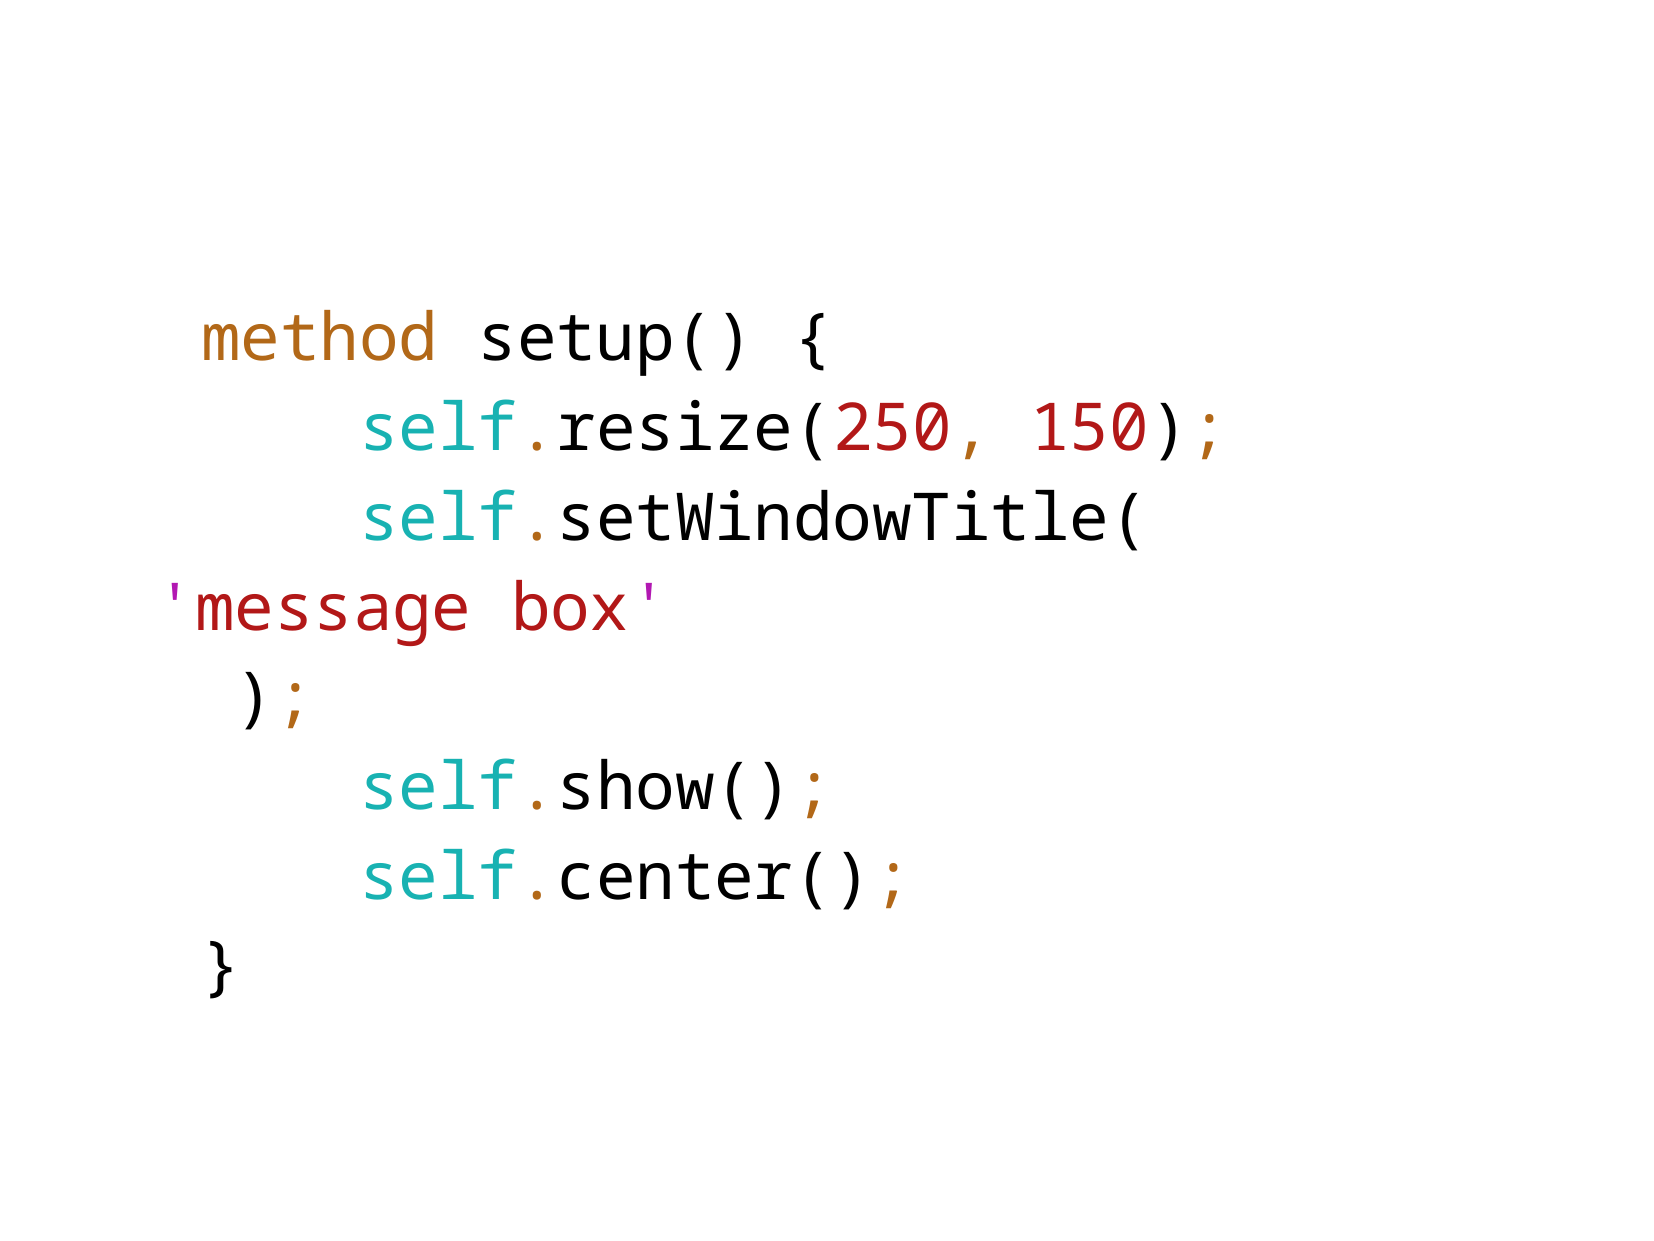

#
   method setup() {
       self.resize(250, 150);
       self.setWindowTitle(
					'message box'
			 );
       self.show();
       self.center();
   }